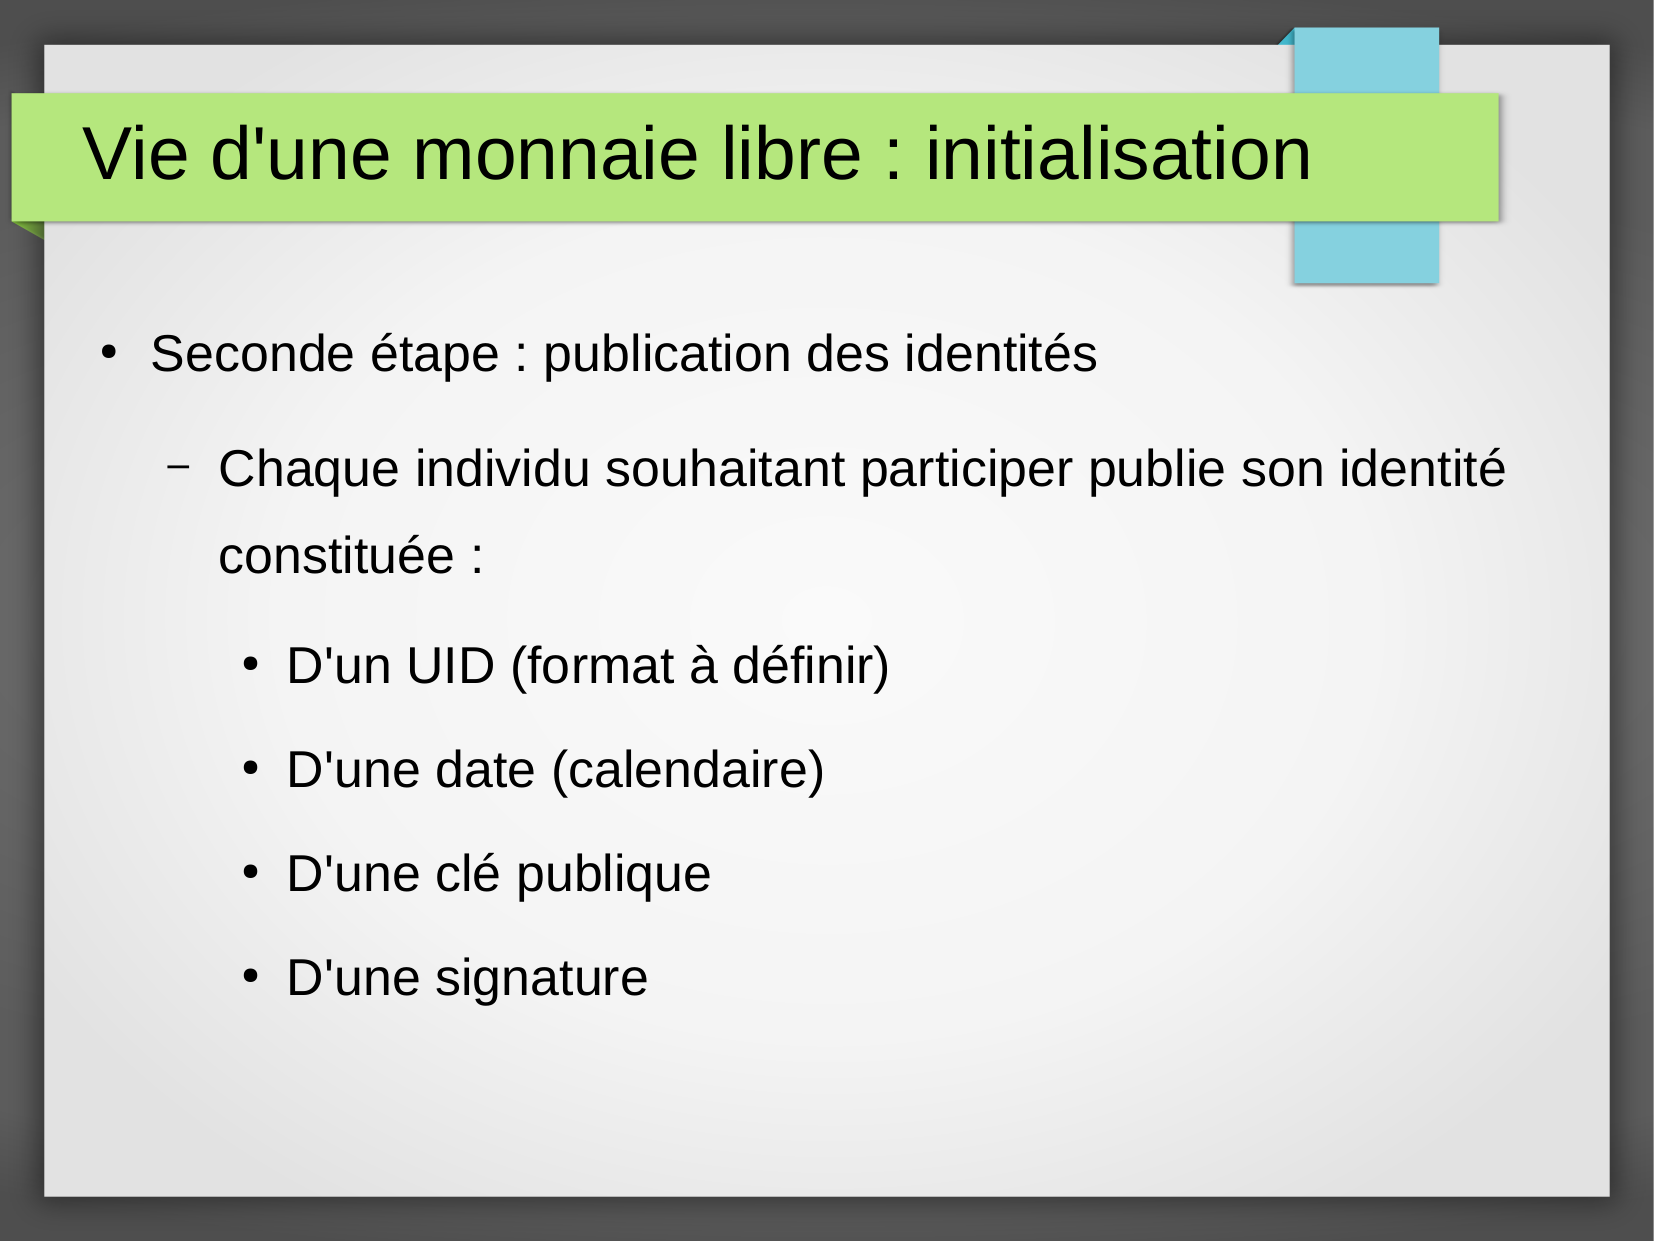

# Vie d'une monnaie libre : initialisation
Seconde étape : publication des identités
Chaque individu souhaitant participer publie son identité constituée :
D'un UID (format à définir)
D'une date (calendaire)
D'une clé publique
D'une signature